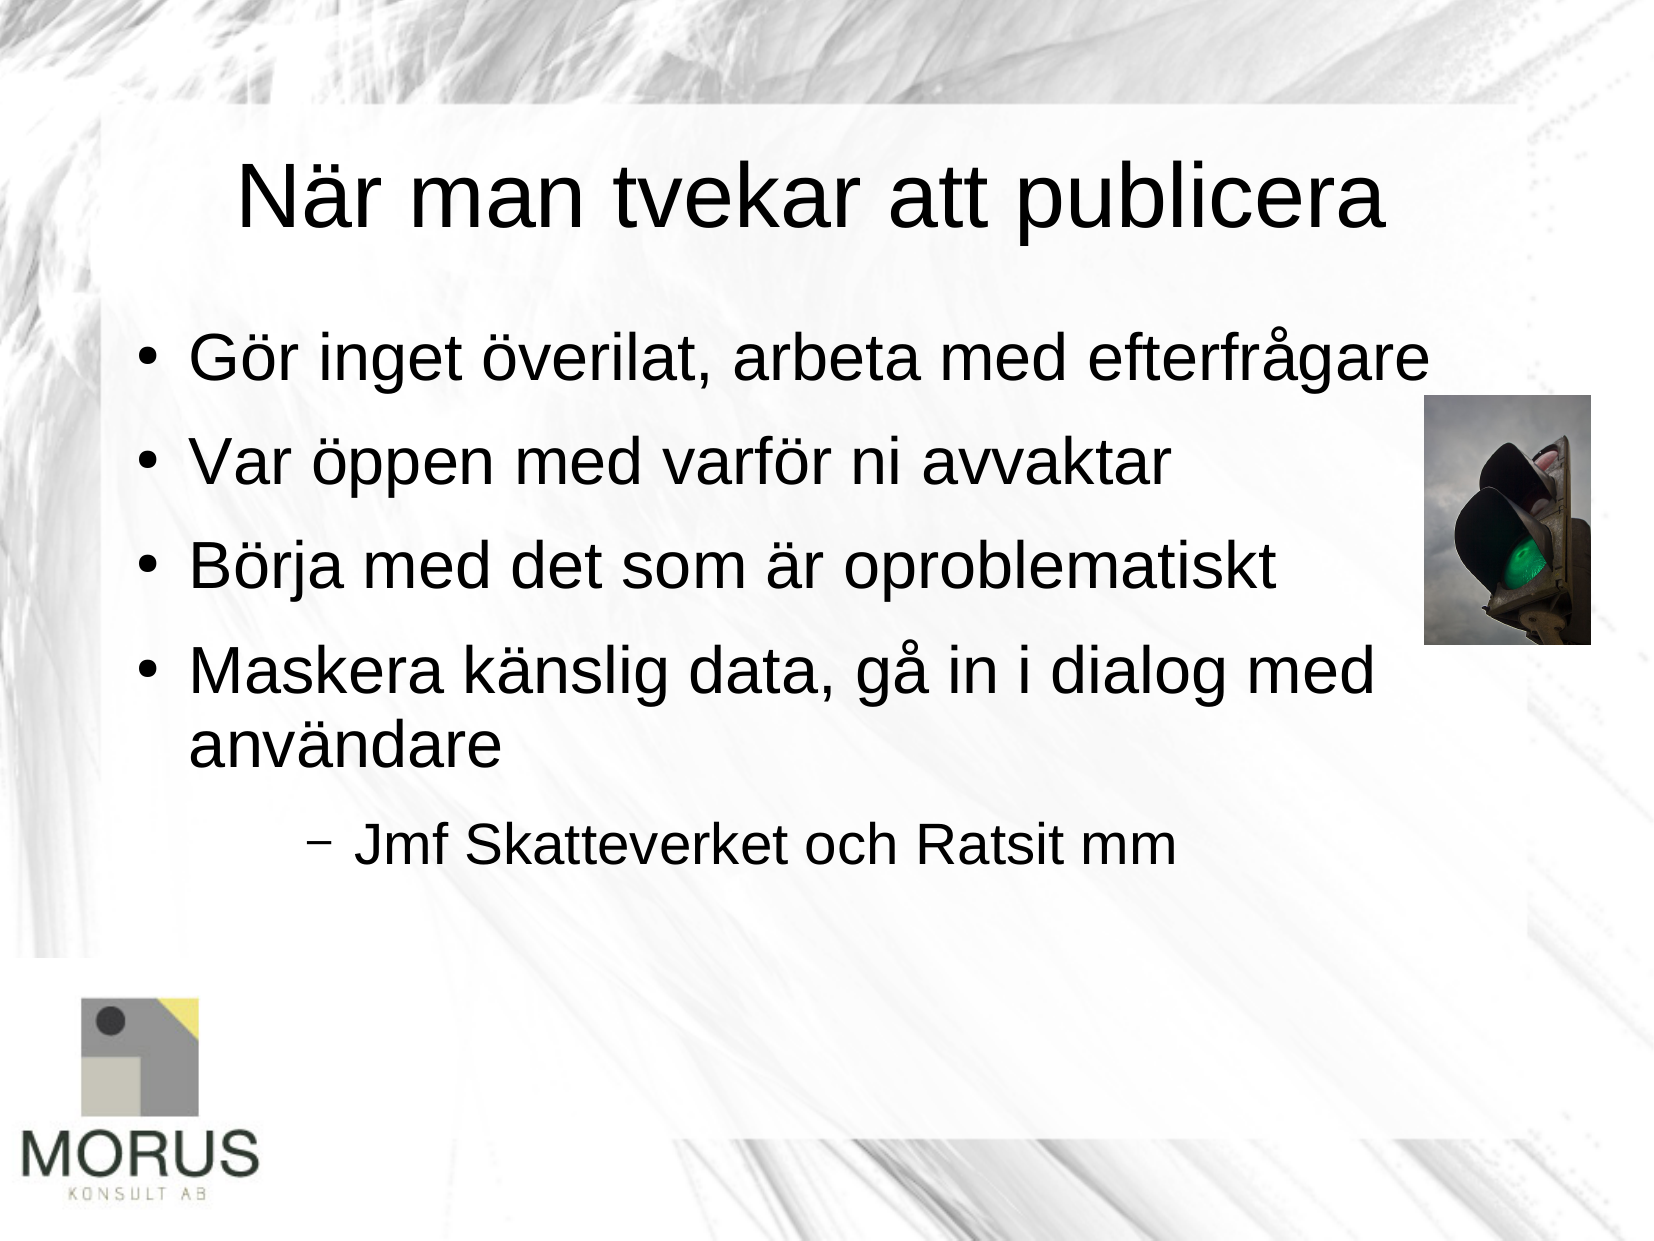

# När man tvekar att publicera
Gör inget överilat, arbeta med efterfrågare
Var öppen med varför ni avvaktar
Börja med det som är oproblematiskt
Maskera känslig data, gå in i dialog med användare
Jmf Skatteverket och Ratsit mm